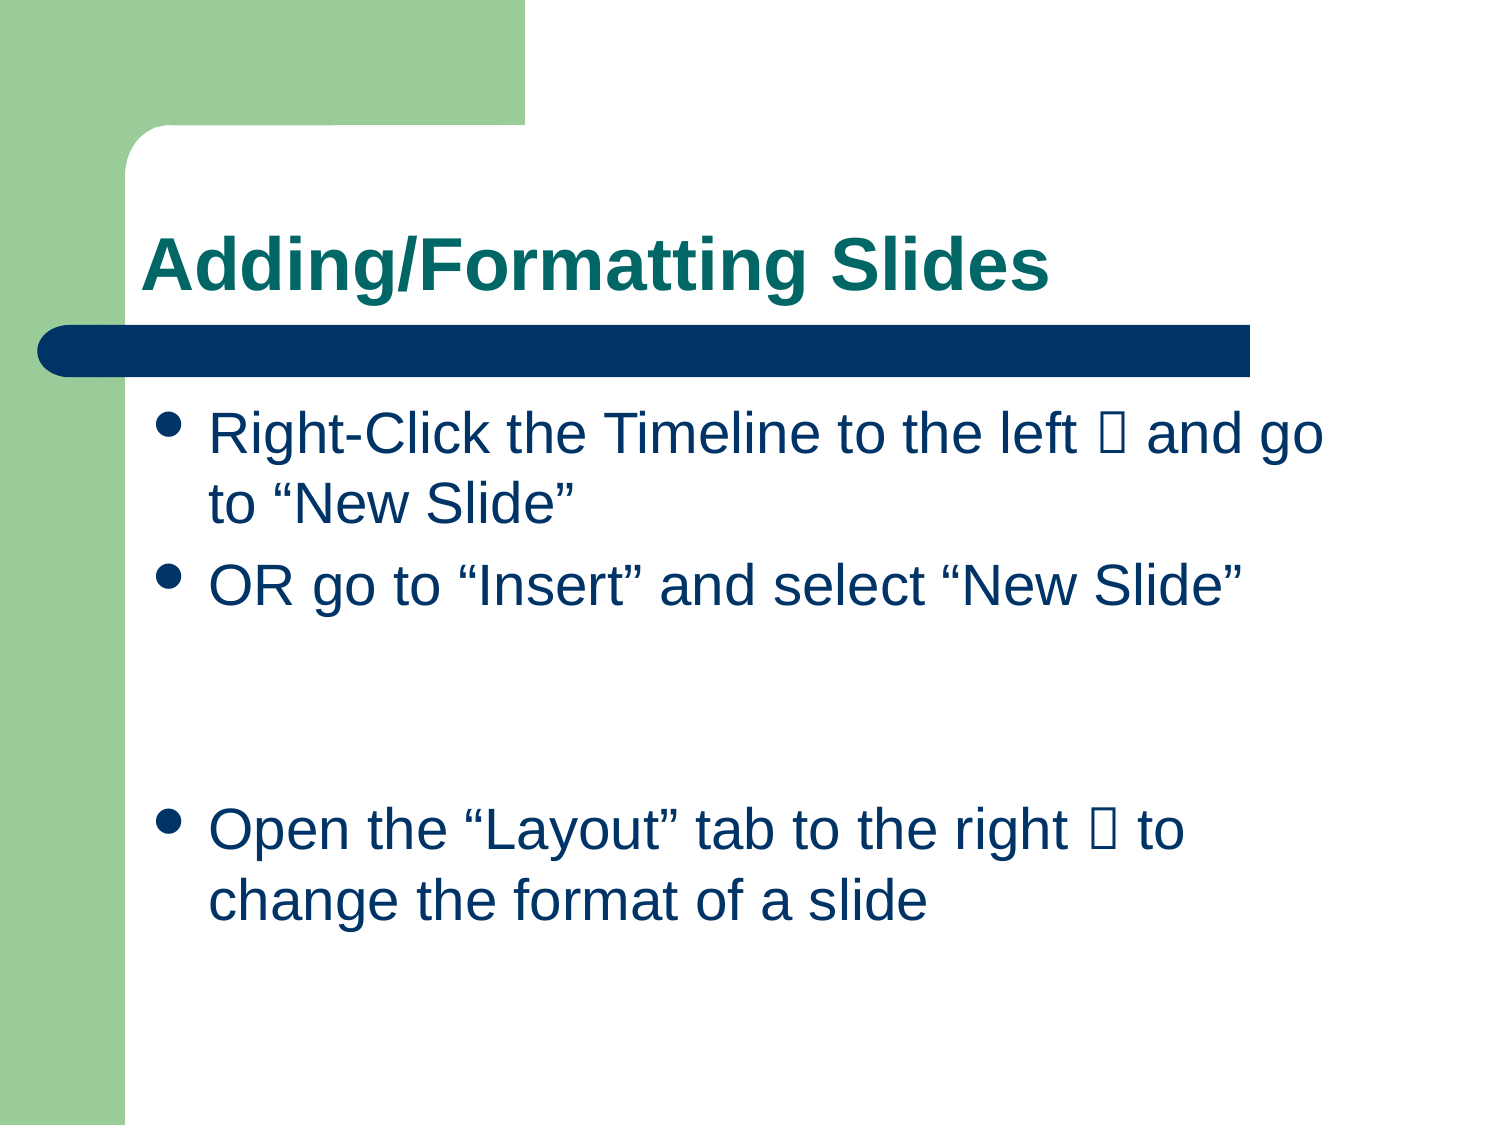

0
# Adding/Formatting Slides
Right-Click the Timeline to the left  and go to “New Slide”
OR go to “Insert” and select “New Slide”
Open the “Layout” tab to the right  to change the format of a slide